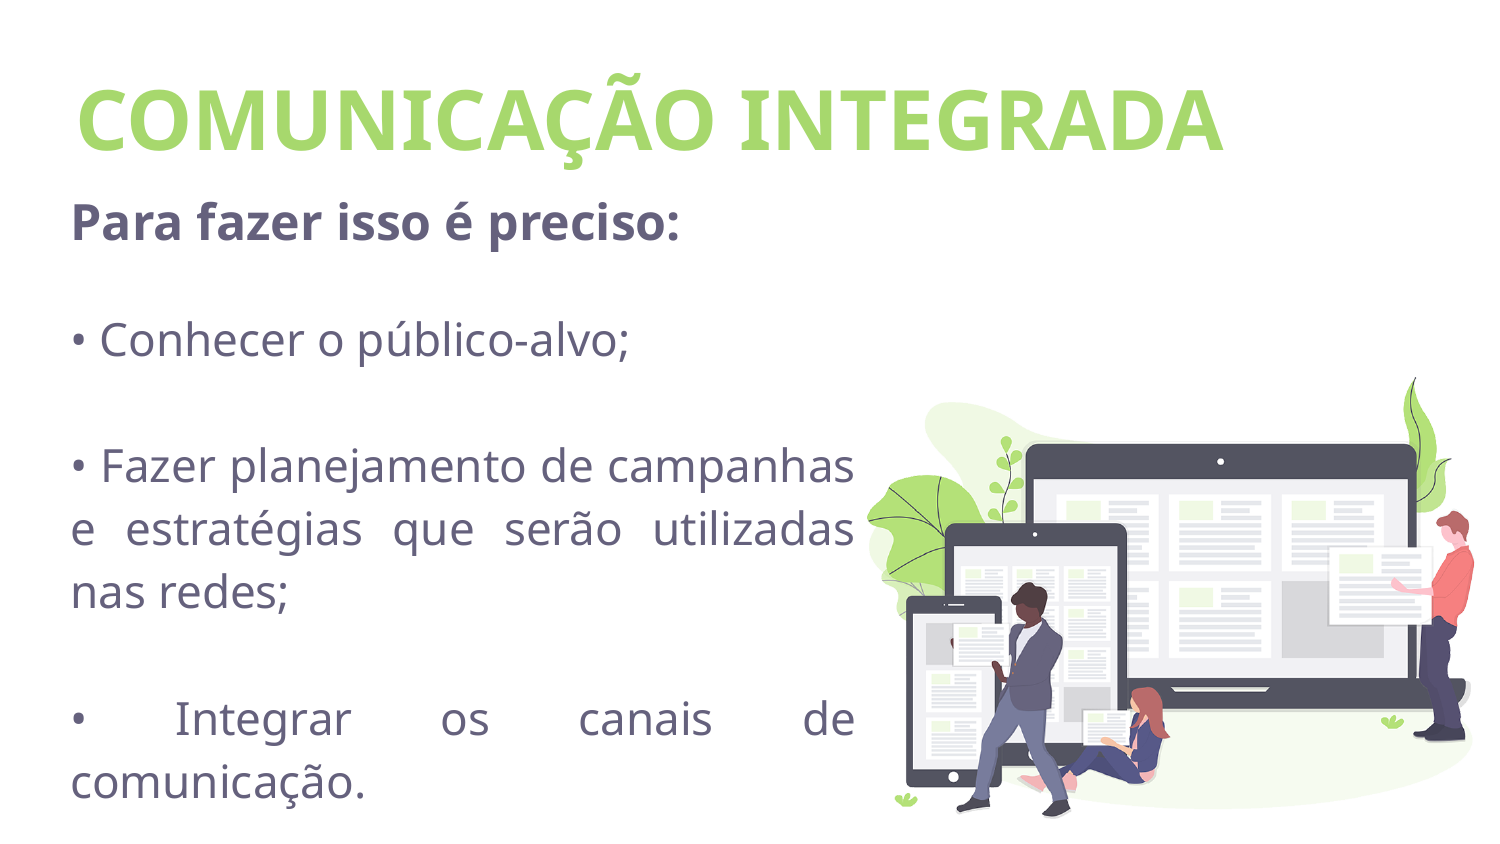

# COMUNICAÇÃO INTEGRADA
Para fazer isso é preciso:
• Conhecer o público-alvo;
• Fazer planejamento de campanhas e estratégias que serão utilizadas nas redes;
• Integrar os canais de comunicação.